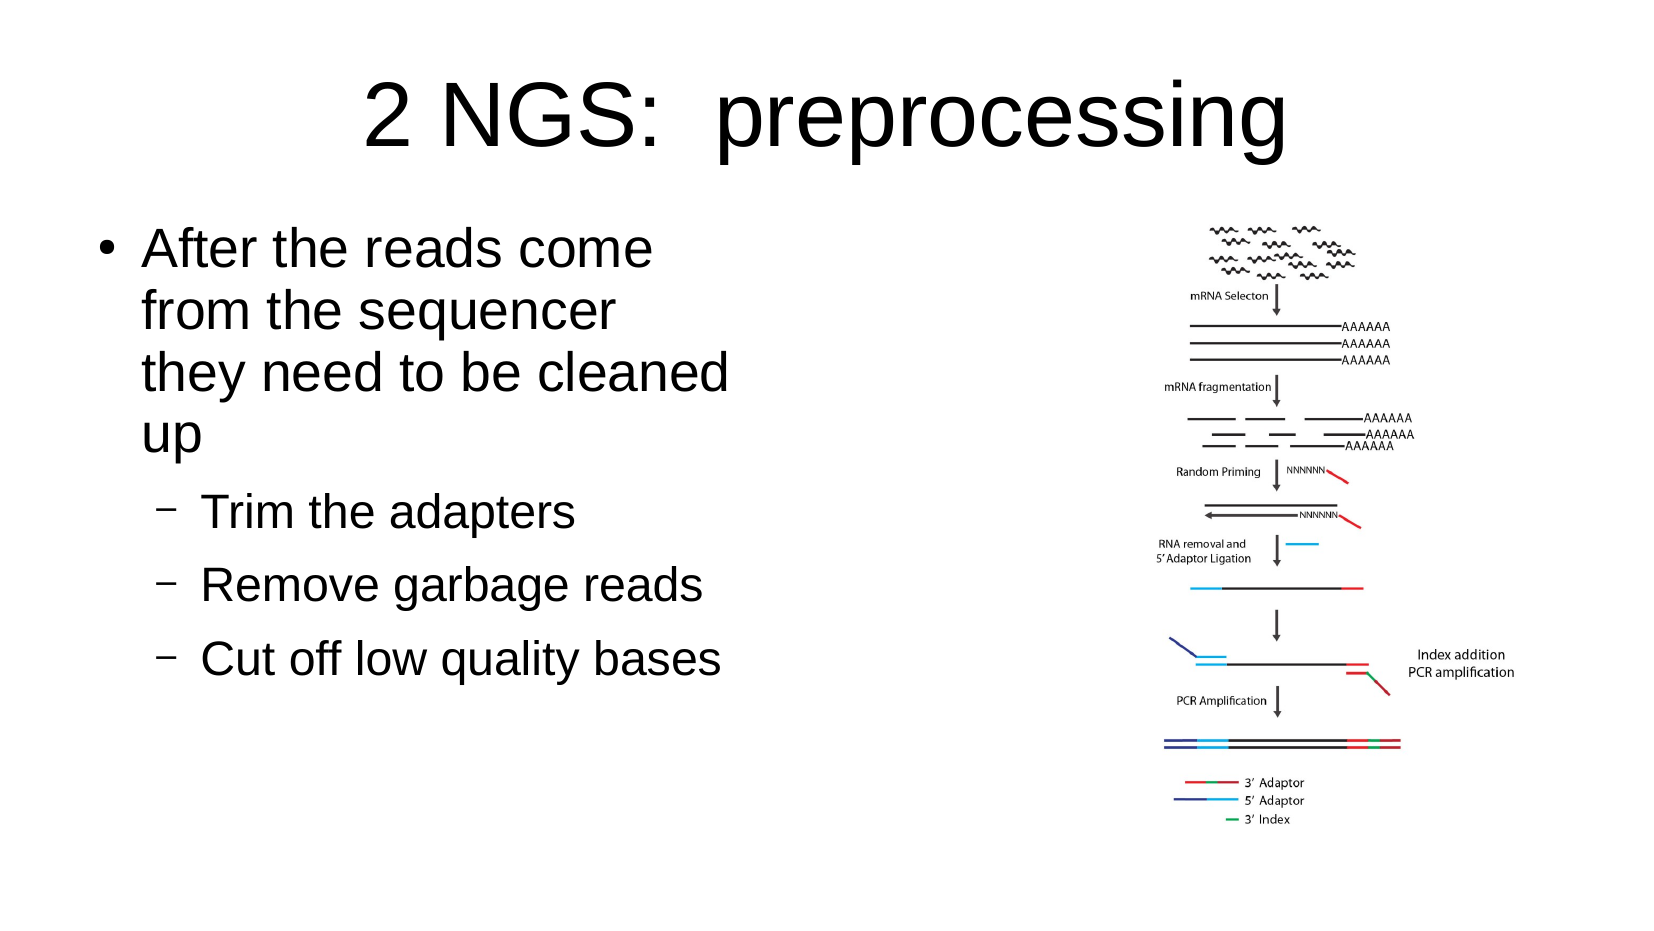

# 2 NGS: preprocessing
After the reads come from the sequencer they need to be cleaned up
Trim the adapters
Remove garbage reads
Cut off low quality bases